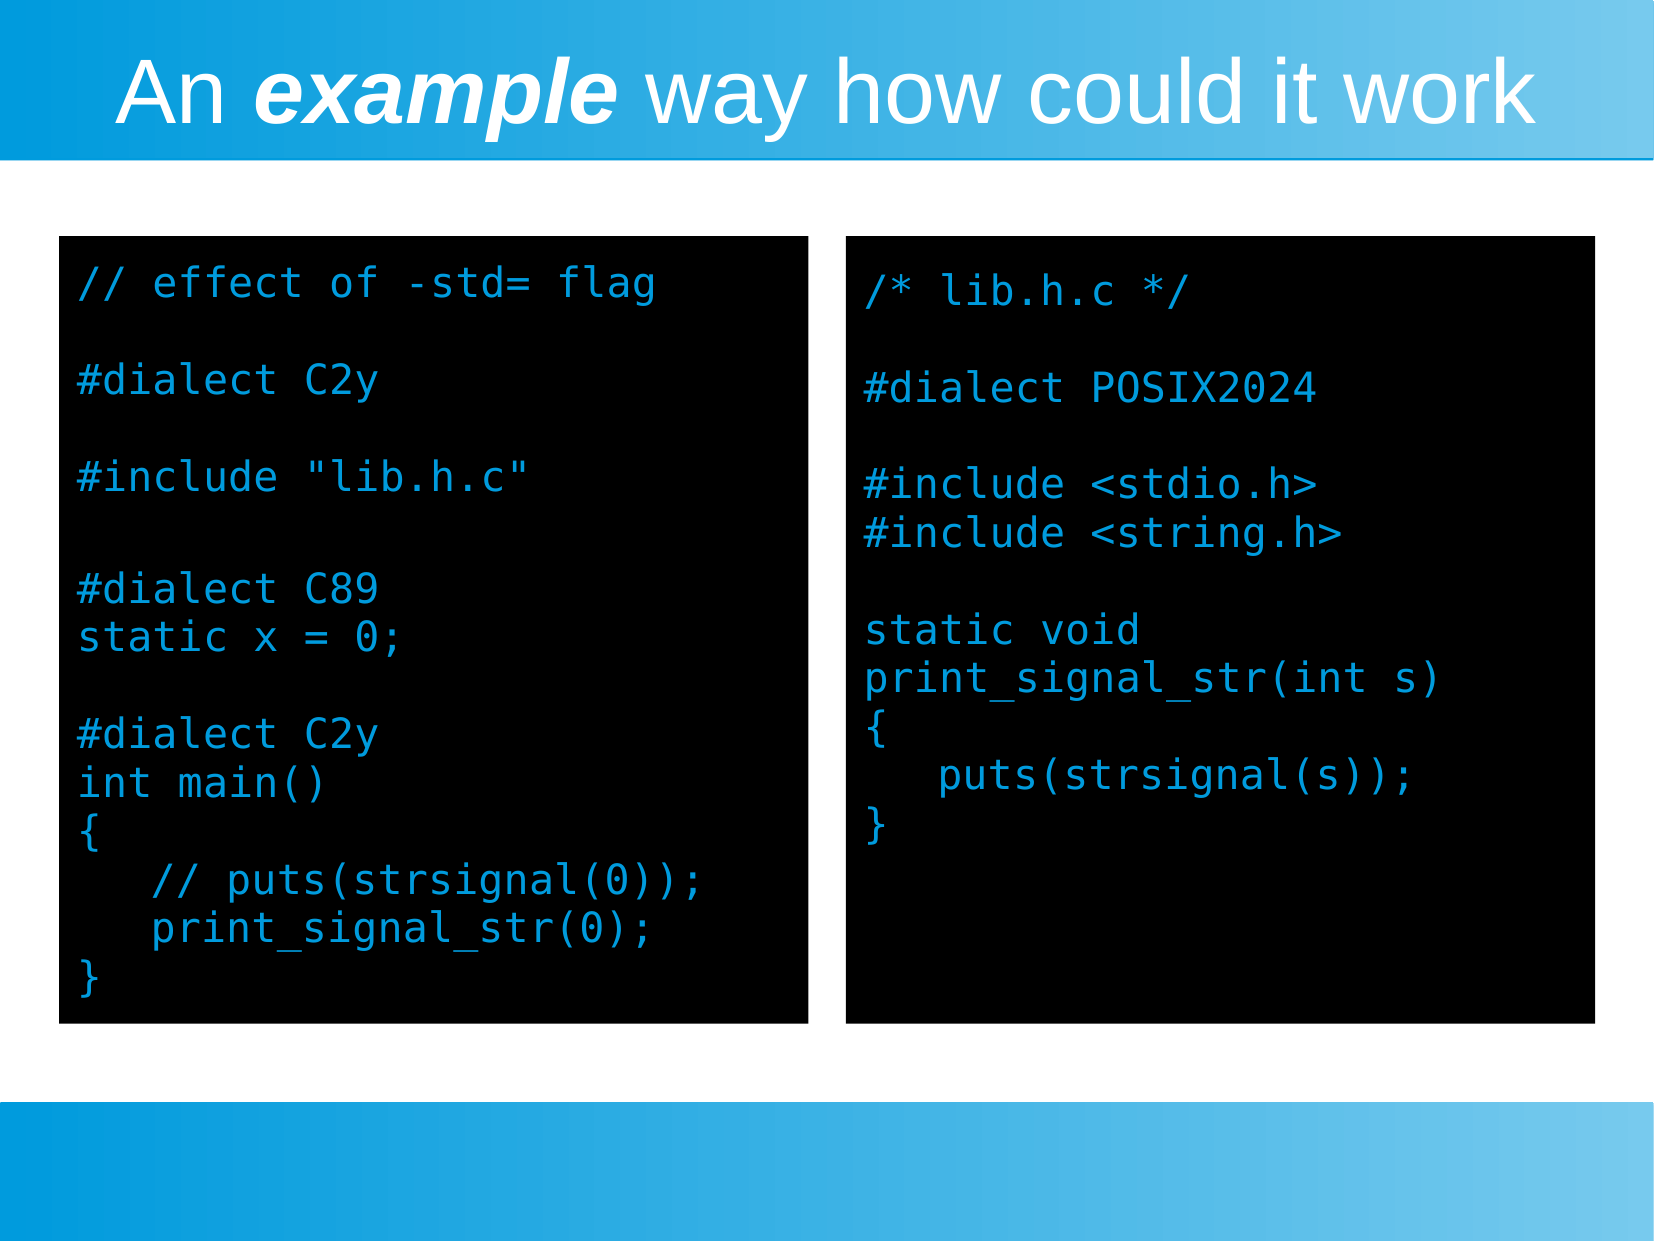

# An example way how could it work
// effect of -std= flag
#dialect C2y
#include "lib.h.c"
#dialect C89
static x = 0;
#dialect C2y
int main()
{
	// puts(strsignal(0));
	print_signal_str(0);
}
/* lib.h.c */
#dialect POSIX2024
#include <stdio.h>
#include <string.h>
static void
print_signal_str(int s)
{
	puts(strsignal(s));
}